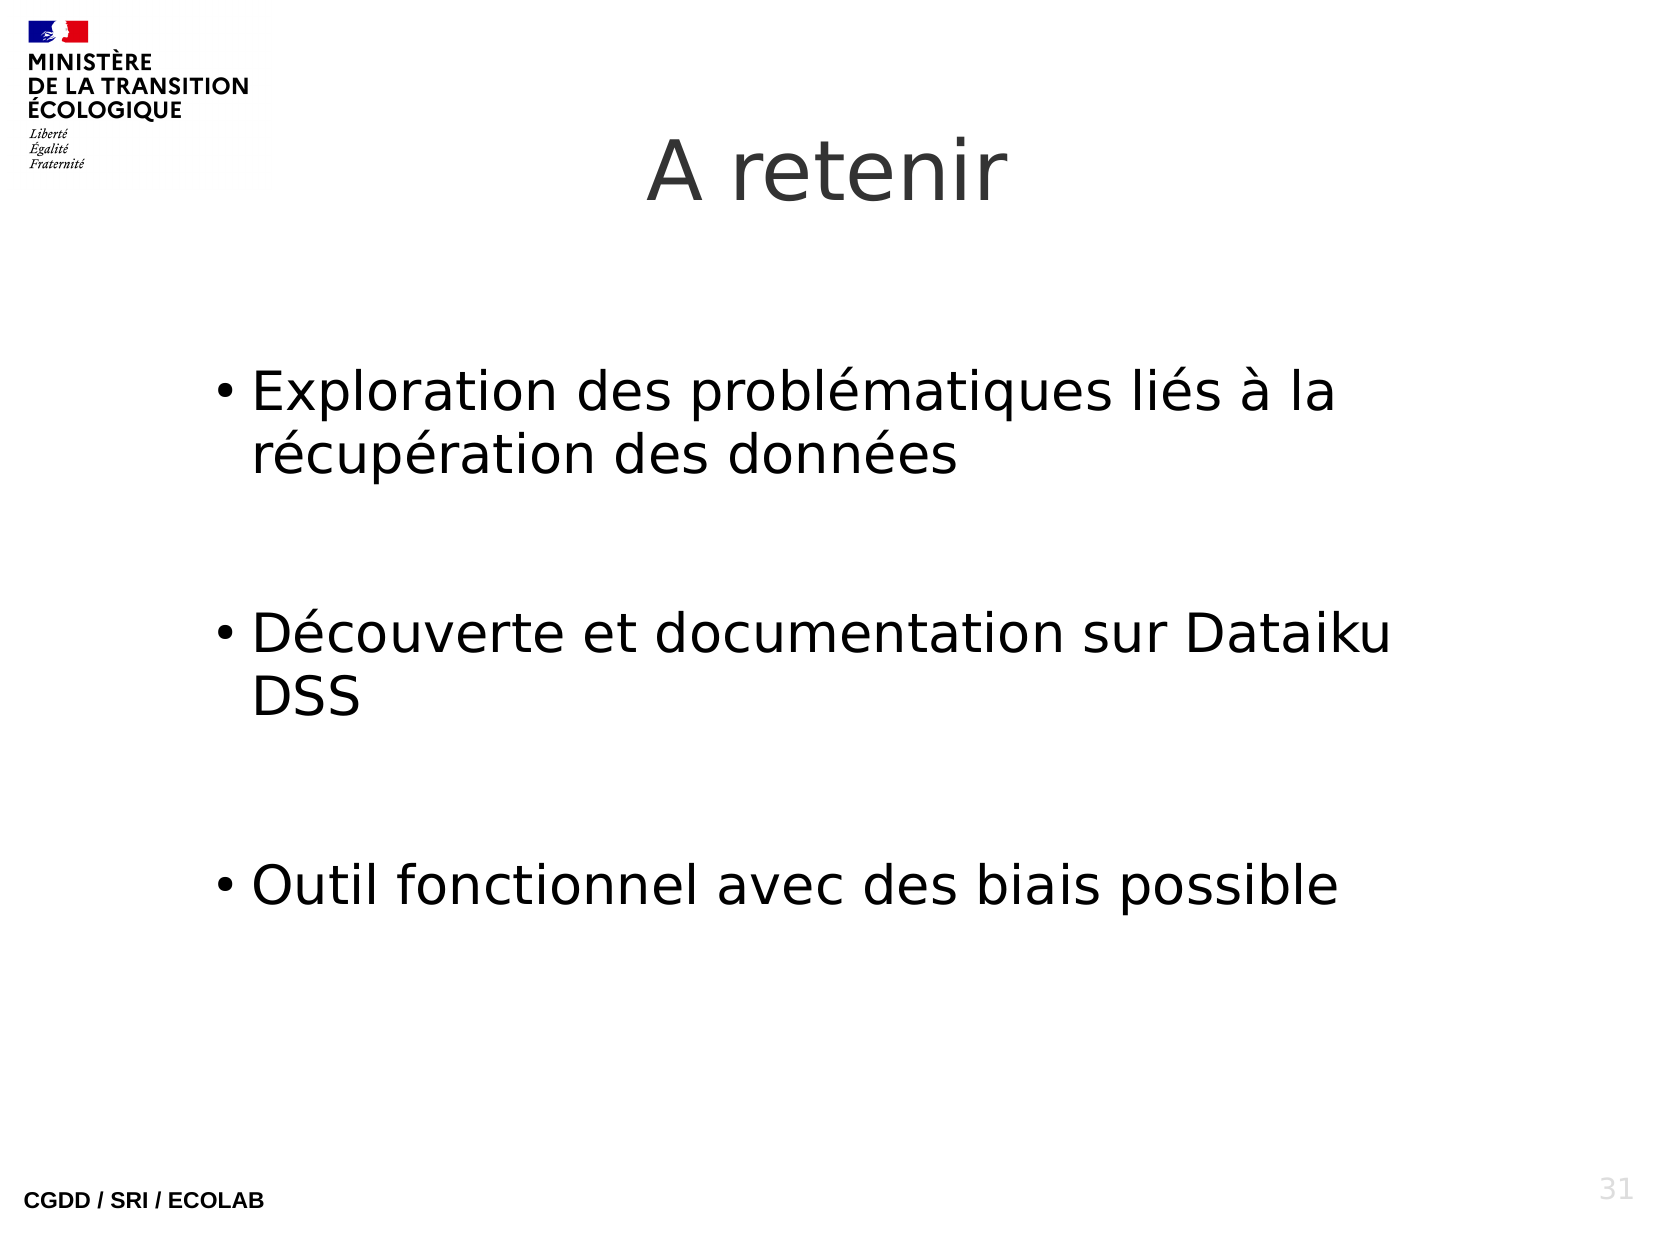

# A retenir
Exploration des problématiques liés à la récupération des données
Découverte et documentation sur Dataiku DSS
Outil fonctionnel avec des biais possible
31